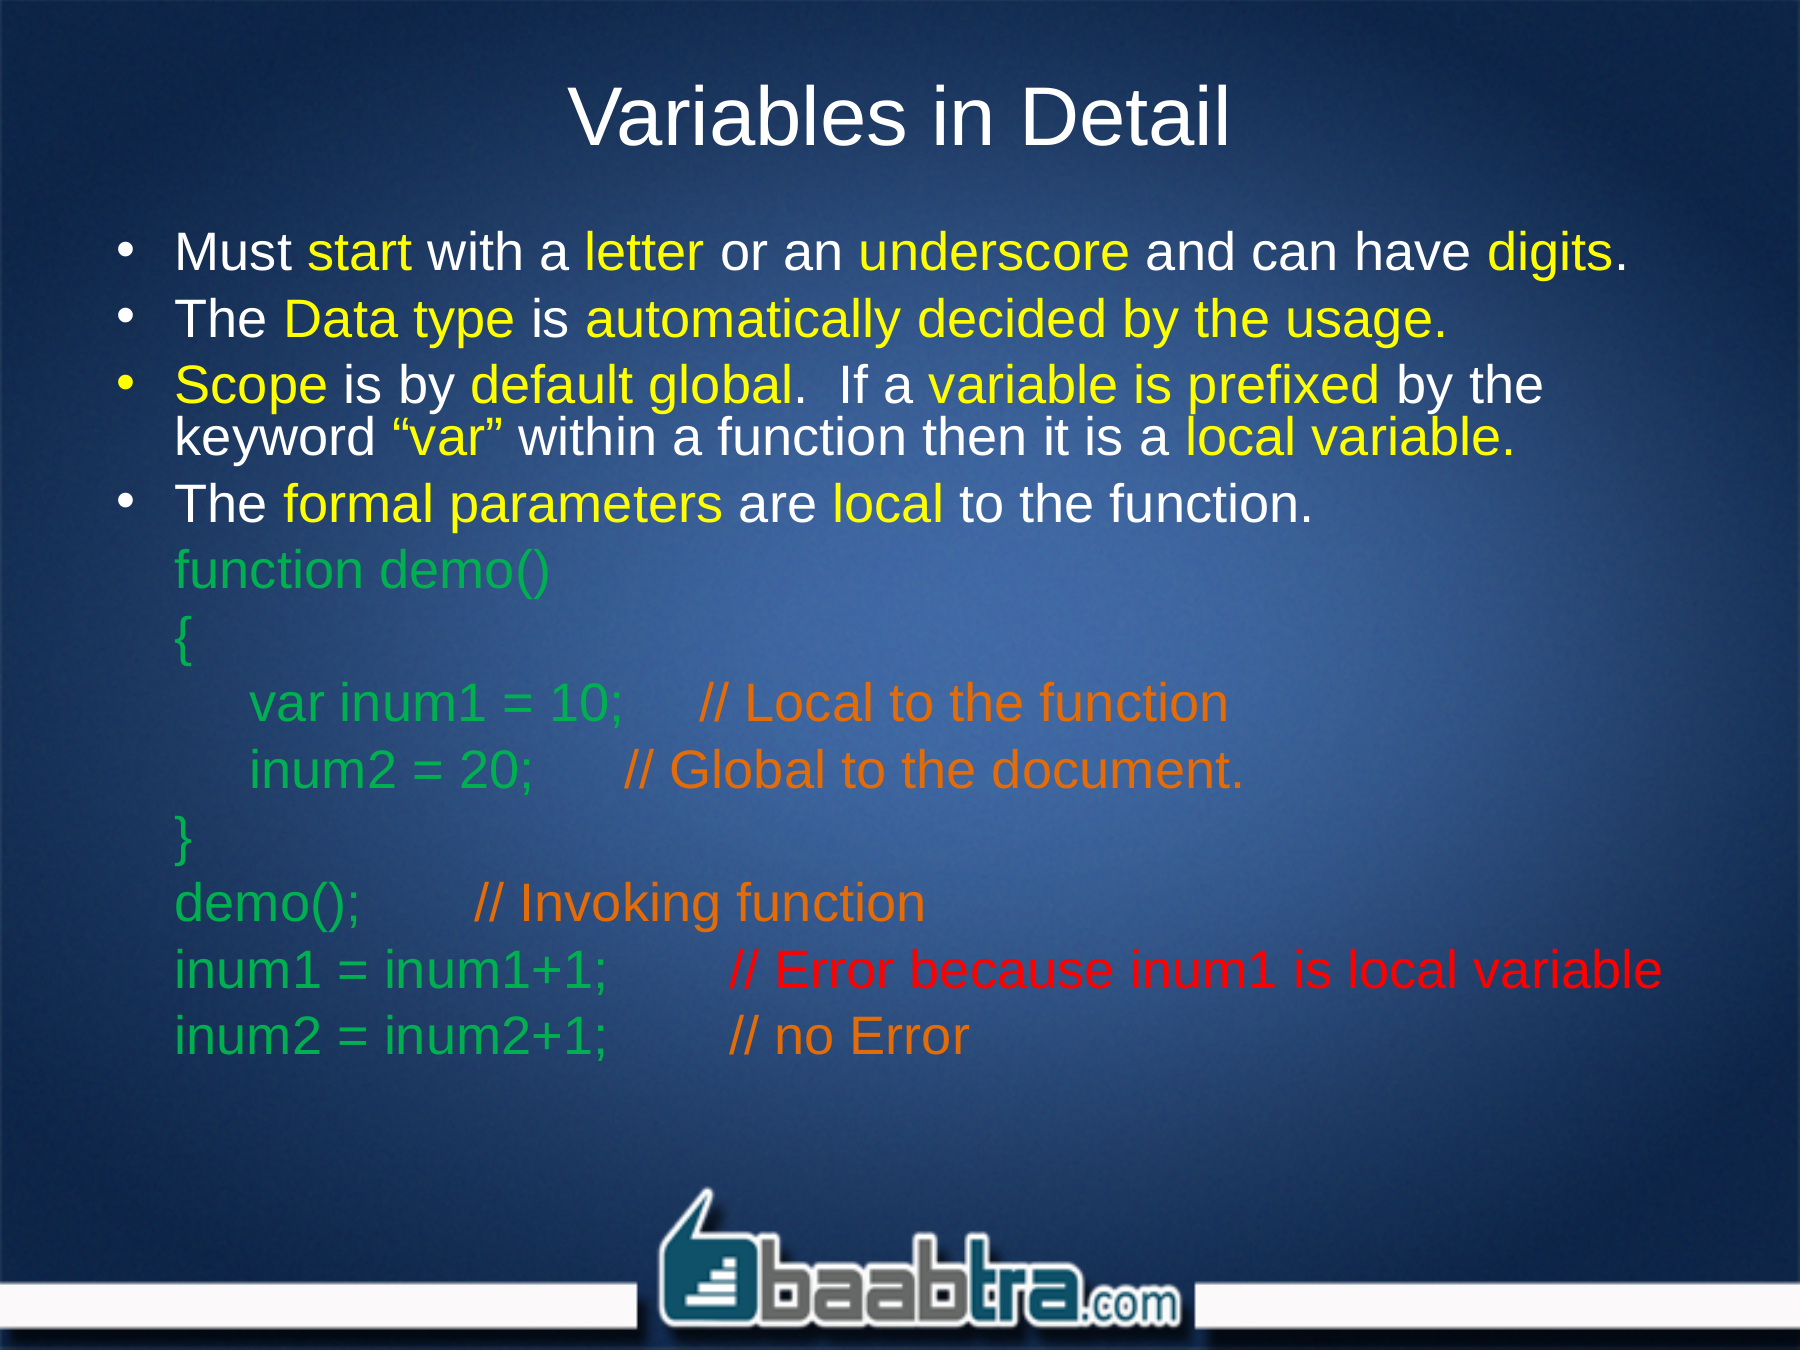

# Variables in Detail
Must start with a letter or an underscore and can have digits.
The Data type is automatically decided by the usage.
Scope is by default global. If a variable is prefixed by the keyword “var” within a function then it is a local variable.
The formal parameters are local to the function.
	function demo()
	{
		var inum1 = 10; 	// Local to the function
		inum2 = 20; 	// Global to the document.
	}
 	demo();		// Invoking function
	inum1 = inum1+1; // Error because inum1 is local variable
	inum2 = inum2+1; // no Error